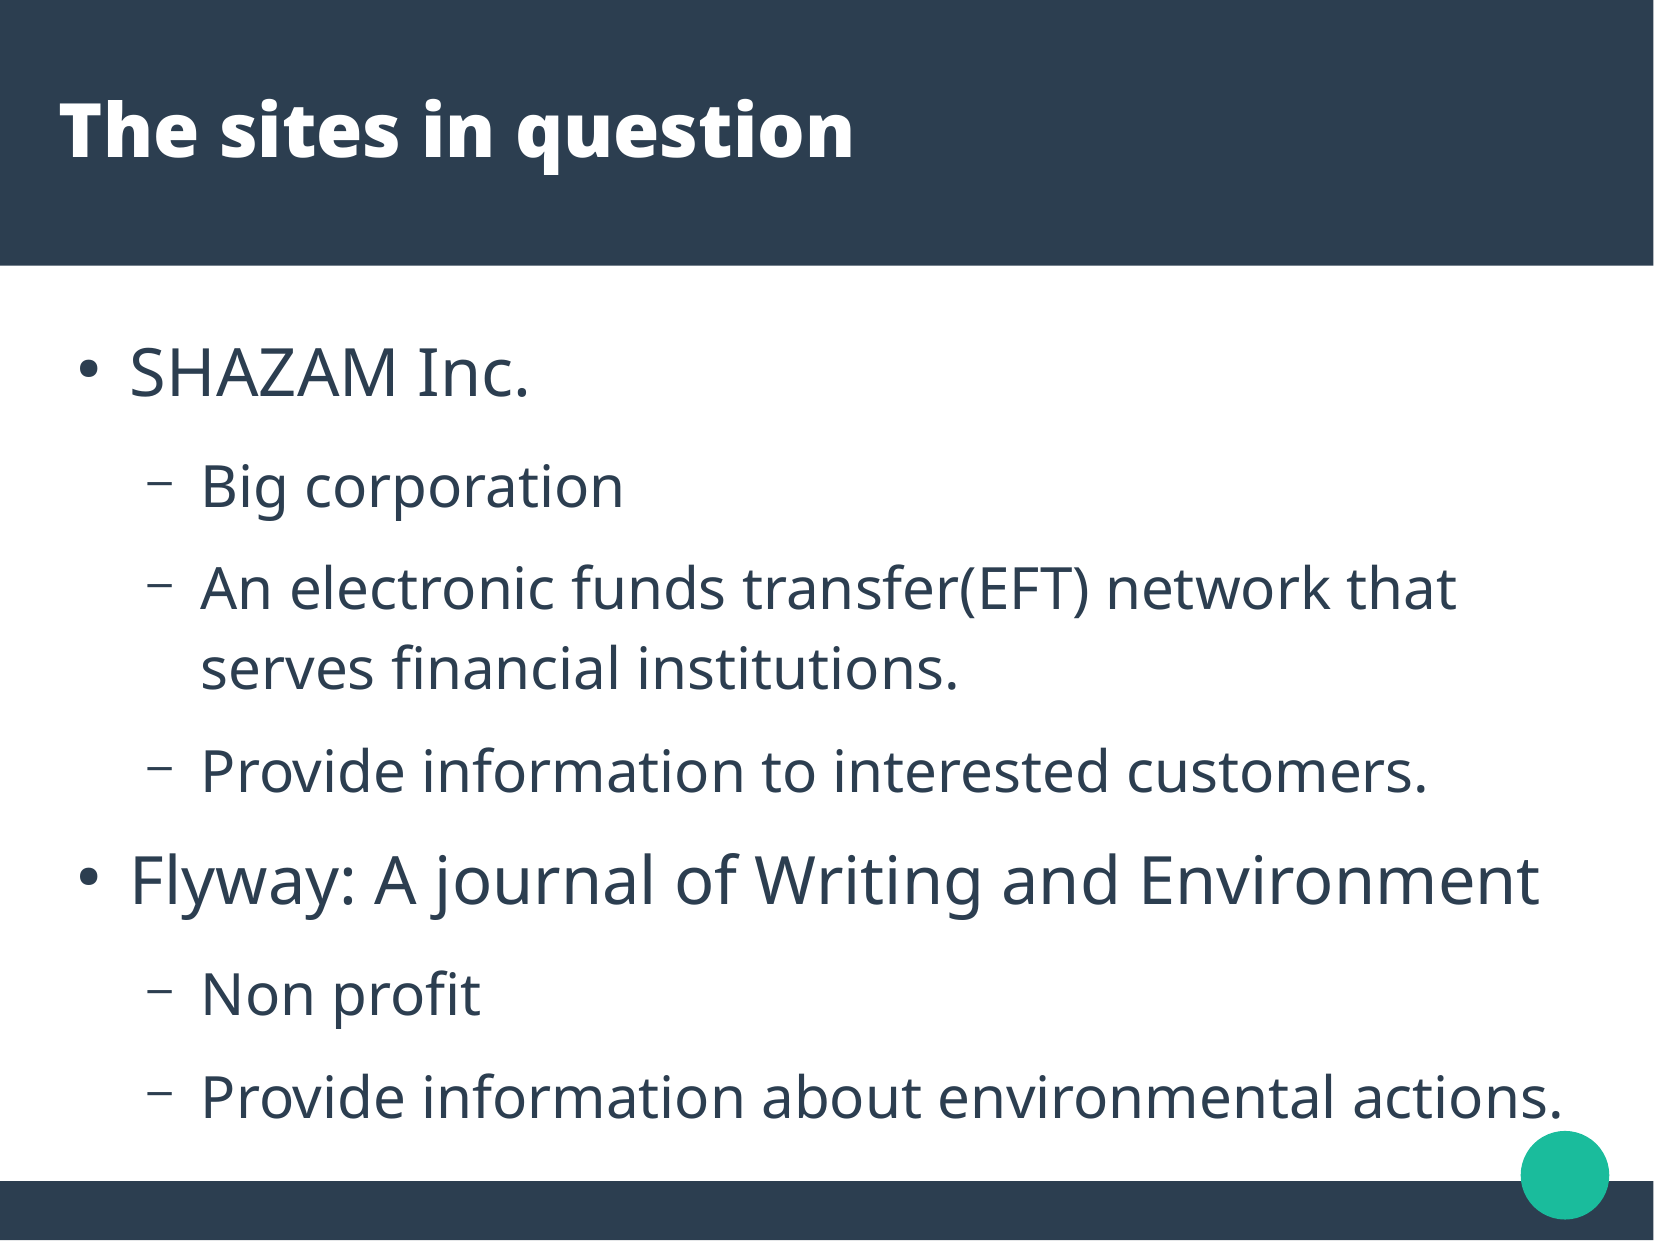

# The sites in question
SHAZAM Inc.
Big corporation
An electronic funds transfer(EFT) network that serves financial institutions.
Provide information to interested customers.
Flyway: A journal of Writing and Environment
Non profit
Provide information about environmental actions.